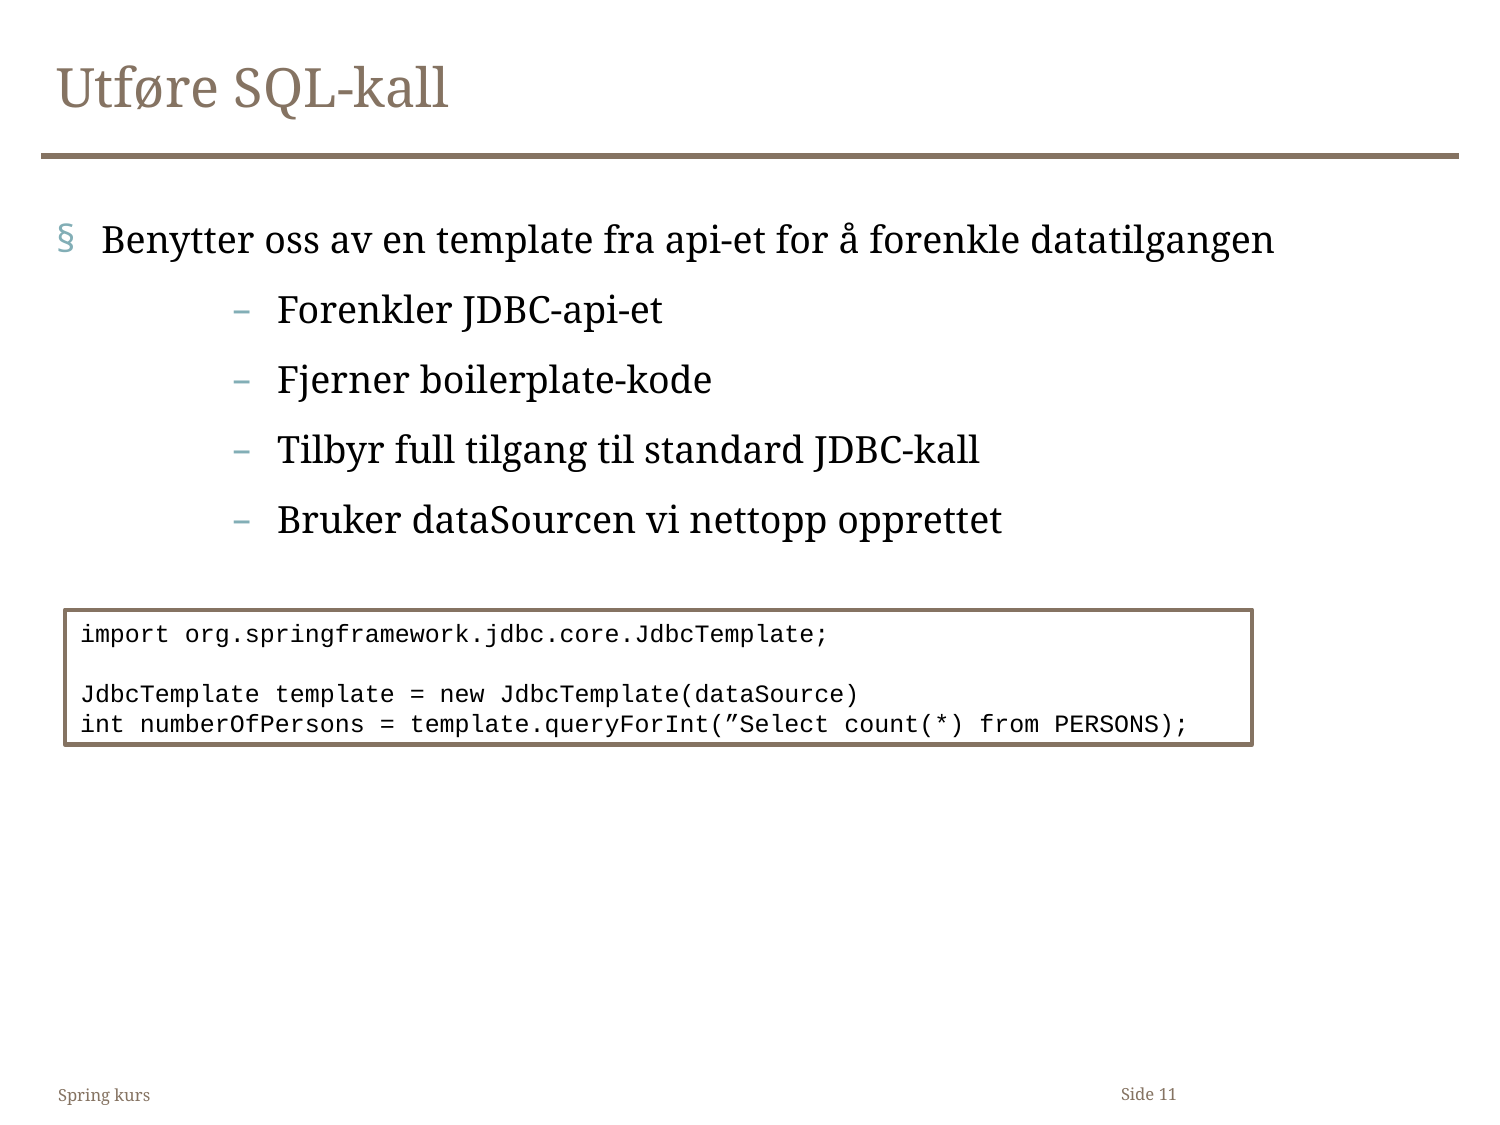

# Utføre SQL-kall
Benytter oss av en template fra api-et for å forenkle datatilgangen
Forenkler JDBC-api-et
Fjerner boilerplate-kode
Tilbyr full tilgang til standard JDBC-kall
Bruker dataSourcen vi nettopp opprettet
import org.springframework.jdbc.core.JdbcTemplate;
JdbcTemplate template = new JdbcTemplate(dataSource)
int numberOfPersons = template.queryForInt(”Select count(*) from PERSONS);
Spring kurs
Side